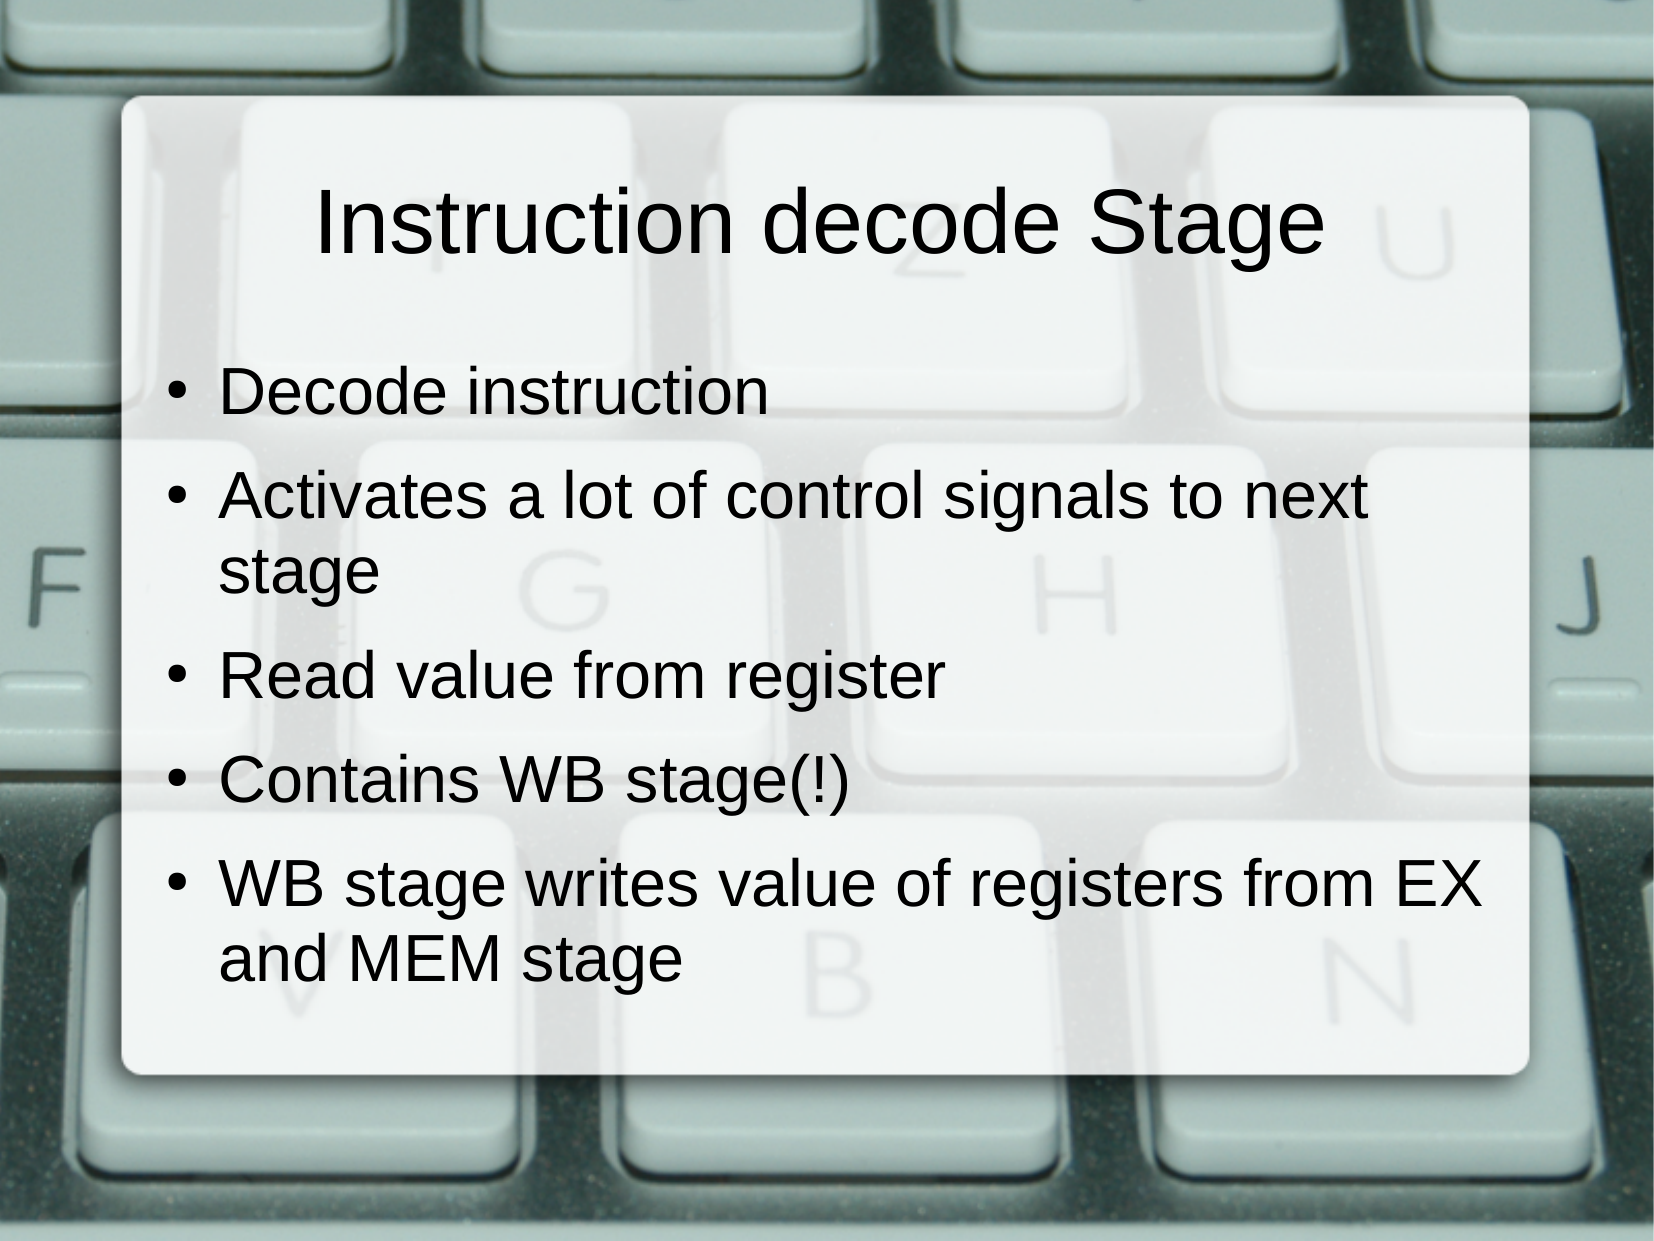

# Instruction decode Stage
Decode instruction
Activates a lot of control signals to next stage
Read value from register
Contains WB stage(!)
WB stage writes value of registers from EX and MEM stage